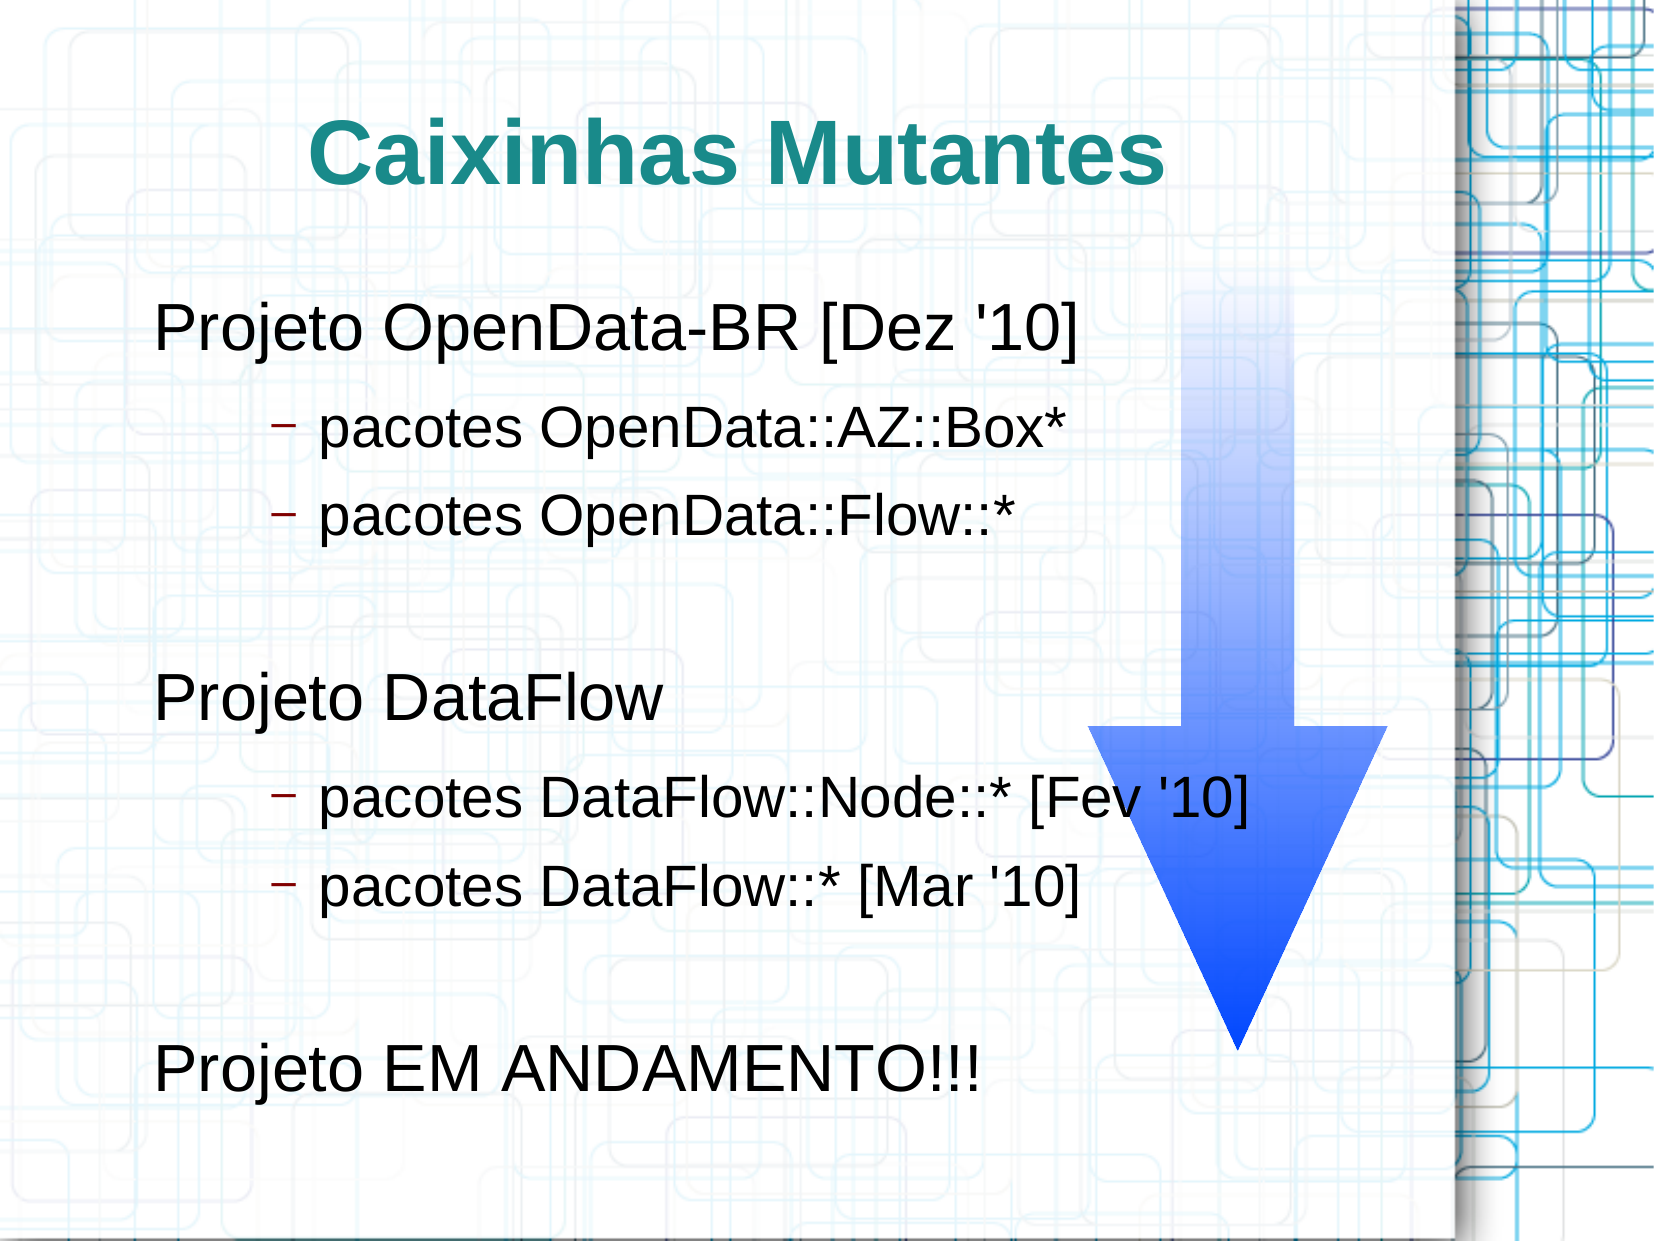

# Caixinhas Mutantes
Projeto OpenData-BR [Dez '10]
pacotes OpenData::AZ::Box*
pacotes OpenData::Flow::*
Projeto DataFlow
pacotes DataFlow::Node::* [Fev '10]
pacotes DataFlow::* [Mar '10]
Projeto EM ANDAMENTO!!!